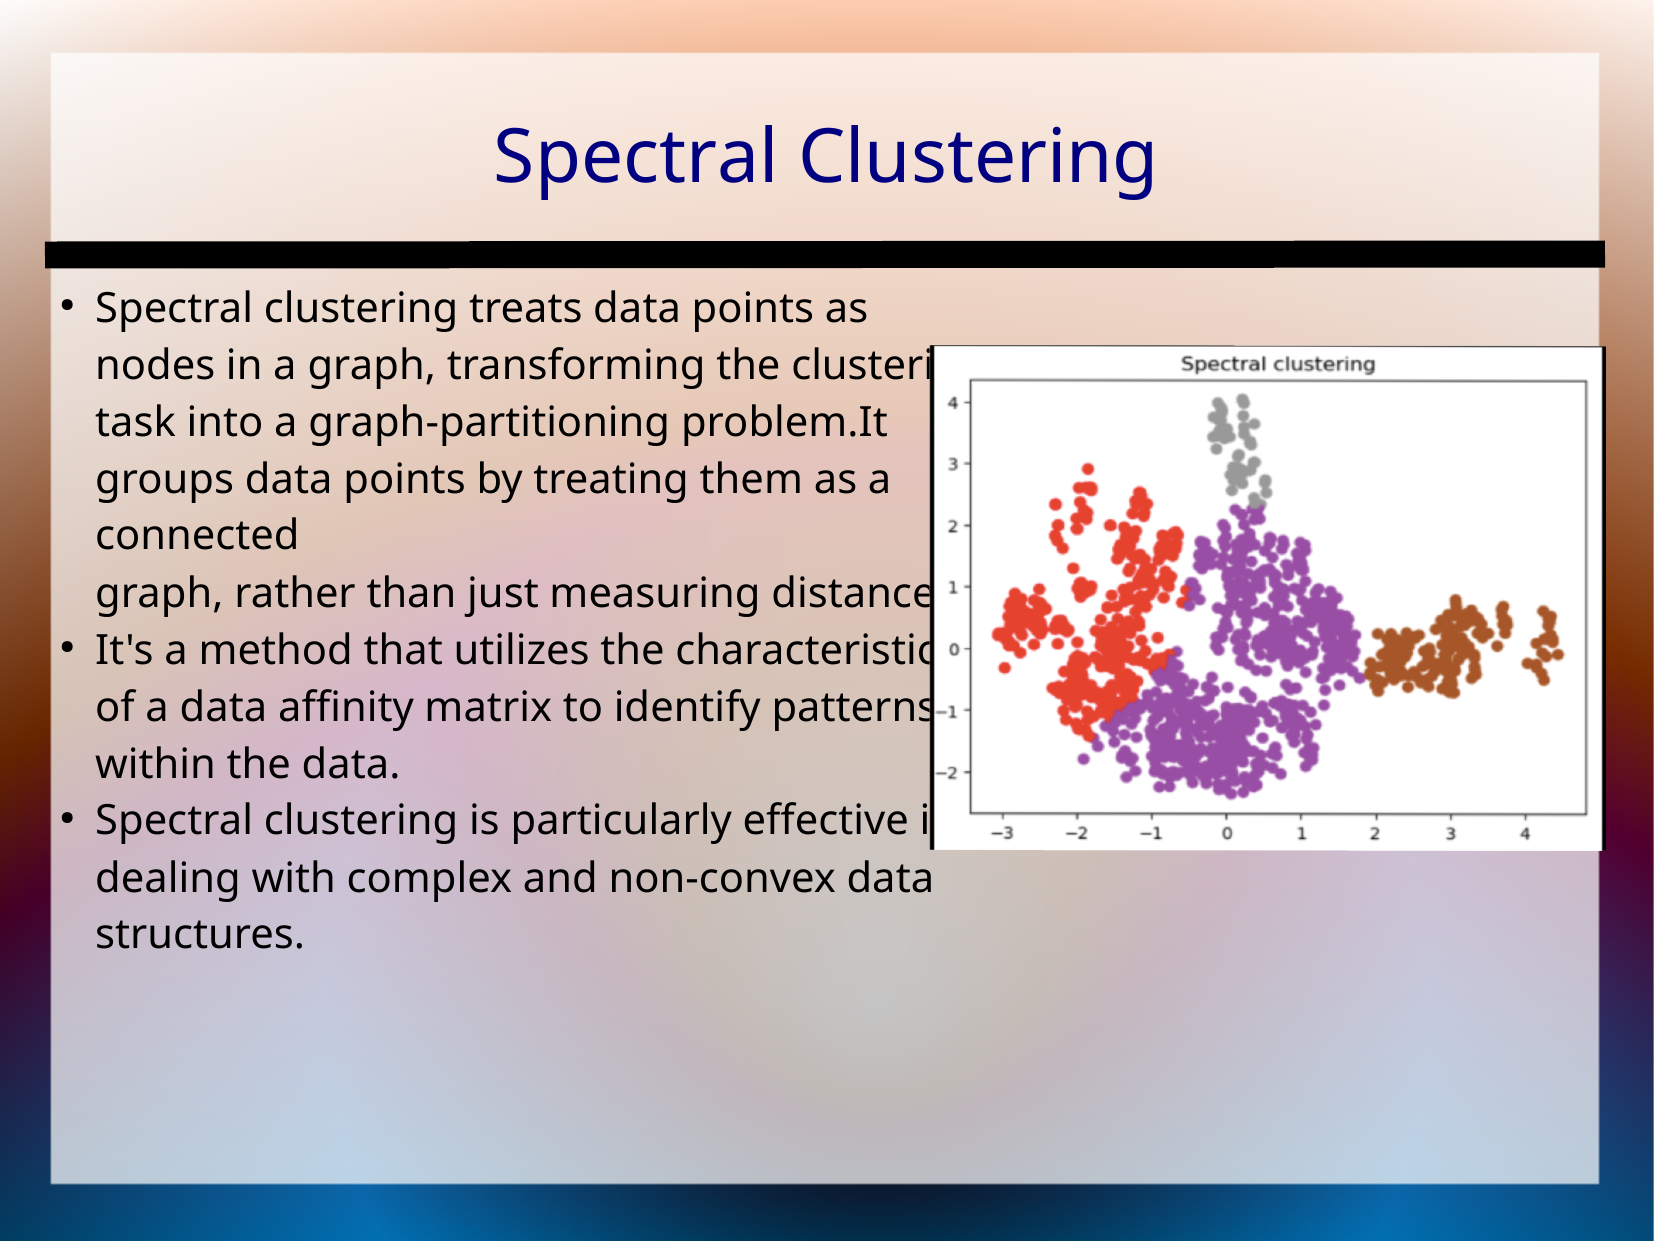

# Spectral Clustering
Spectral clustering treats data points as nodes in a graph, transforming the clustering task into a graph-partitioning problem.It groups data points by treating them as a connected
graph, rather than just measuring distance.
It's a method that utilizes the characteristics of a data affinity matrix to identify patterns within the data.
Spectral clustering is particularly effective in dealing with complex and non-convex data structures.